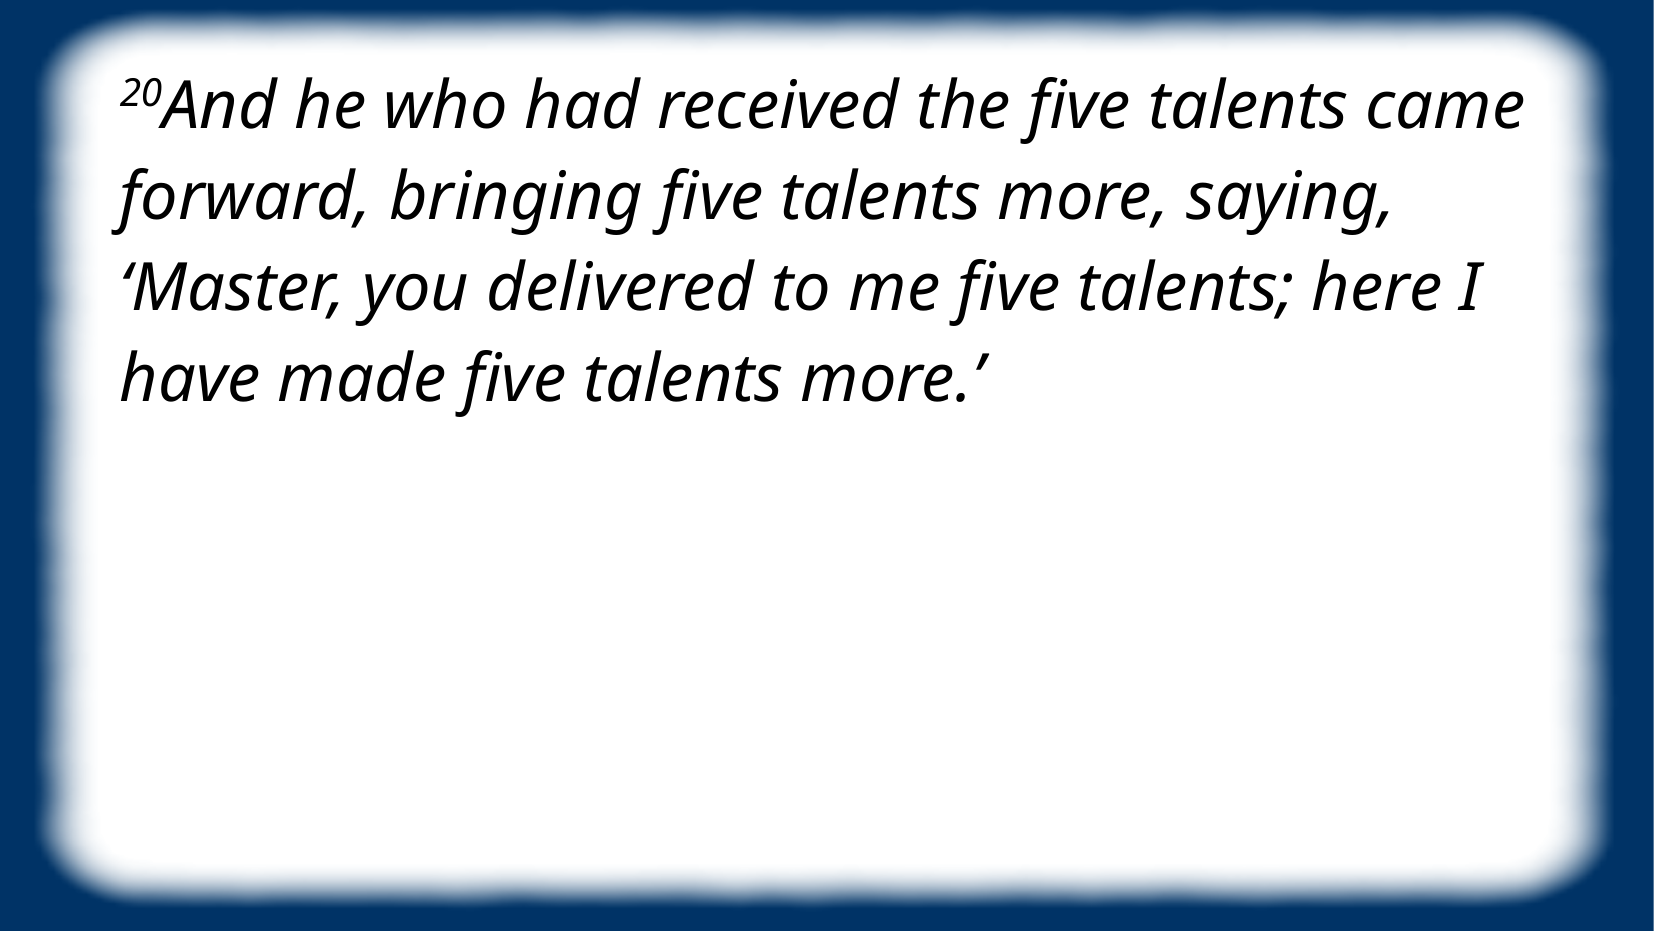

20And he who had received the five talents came forward, bringing five talents more, saying, ‘Master, you delivered to me five talents; here I have made five talents more.’